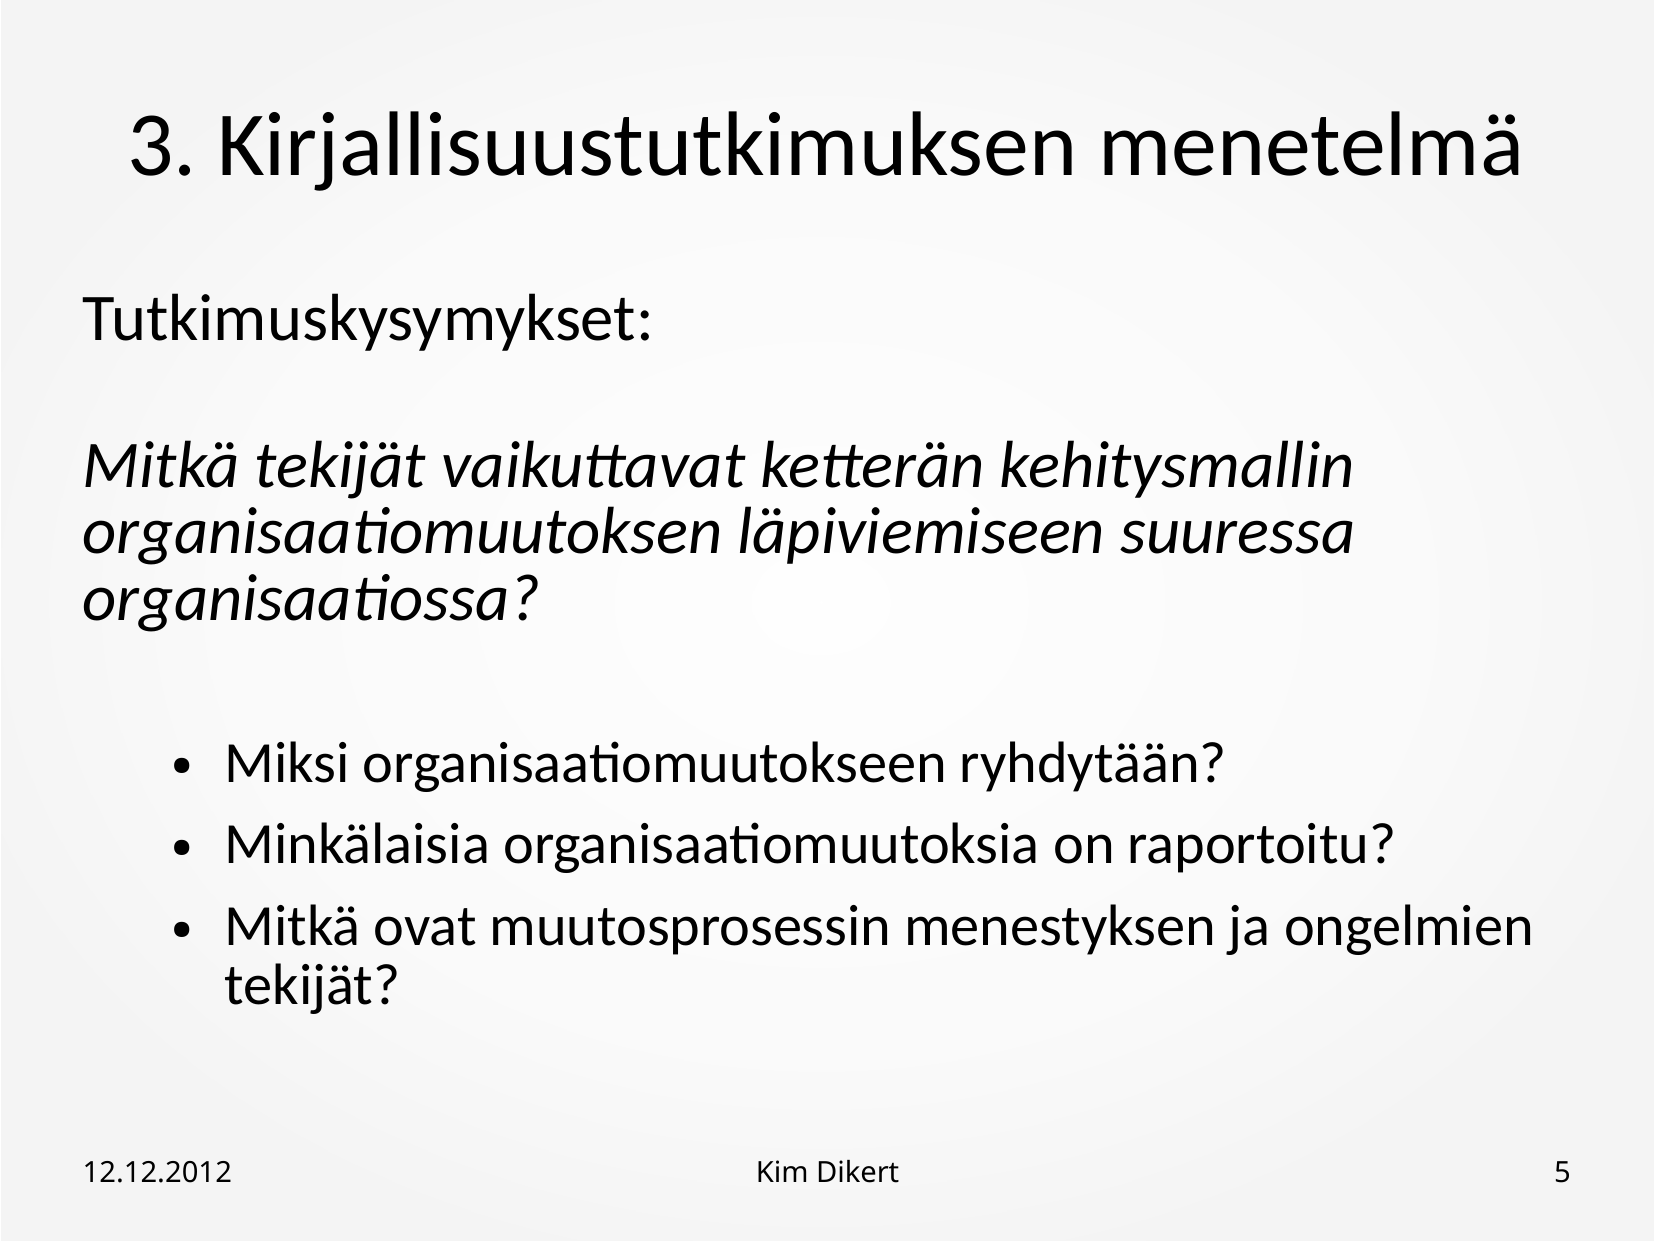

# 3. Kirjallisuustutkimuksen menetelmä
Tutkimuskysymykset:
Mitkä tekijät vaikuttavat ketterän kehitysmallin organisaatiomuutoksen läpiviemiseen suuressa organisaatiossa?
Miksi organisaatiomuutokseen ryhdytään?
Minkälaisia organisaatiomuutoksia on raportoitu?
Mitkä ovat muutosprosessin menestyksen ja ongelmien tekijät?
5